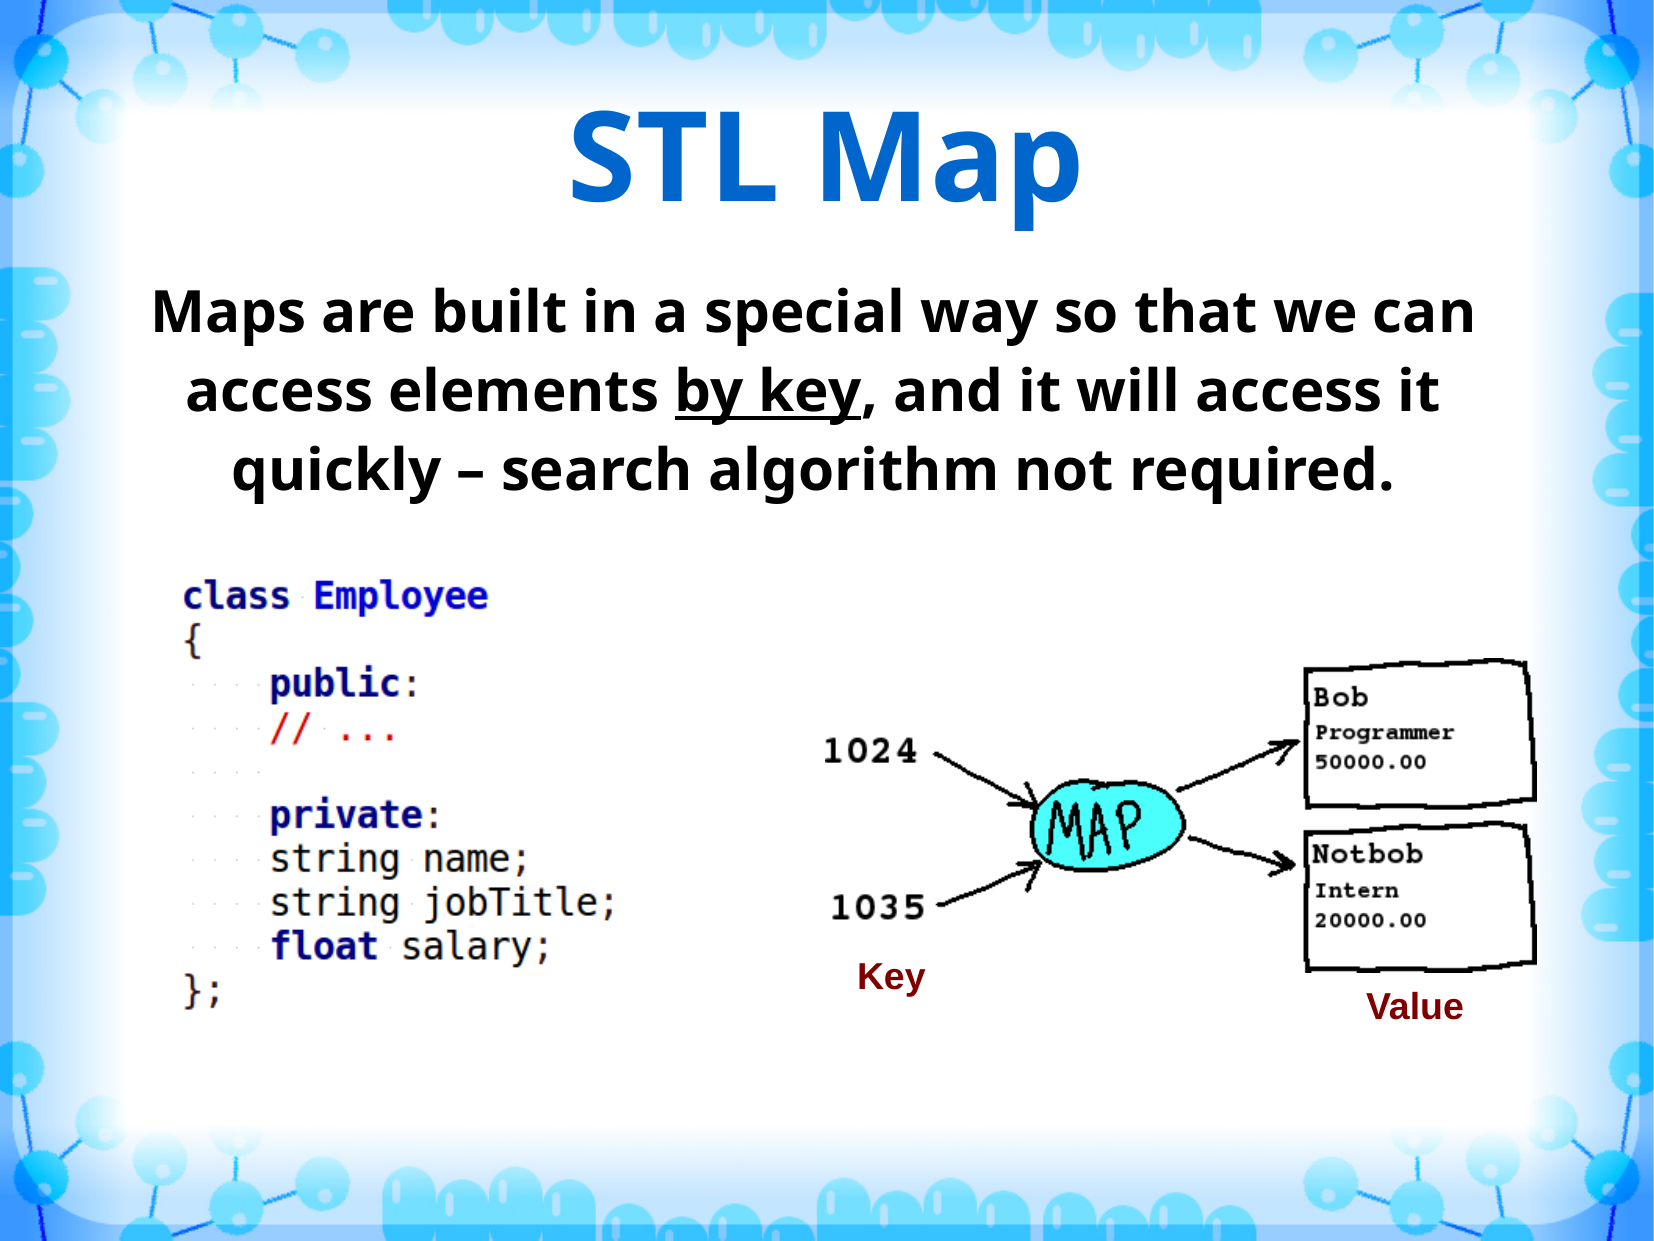

# STL Map
Maps are built in a special way so that we can access elements by key, and it will access it quickly – search algorithm not required.
Key
Value